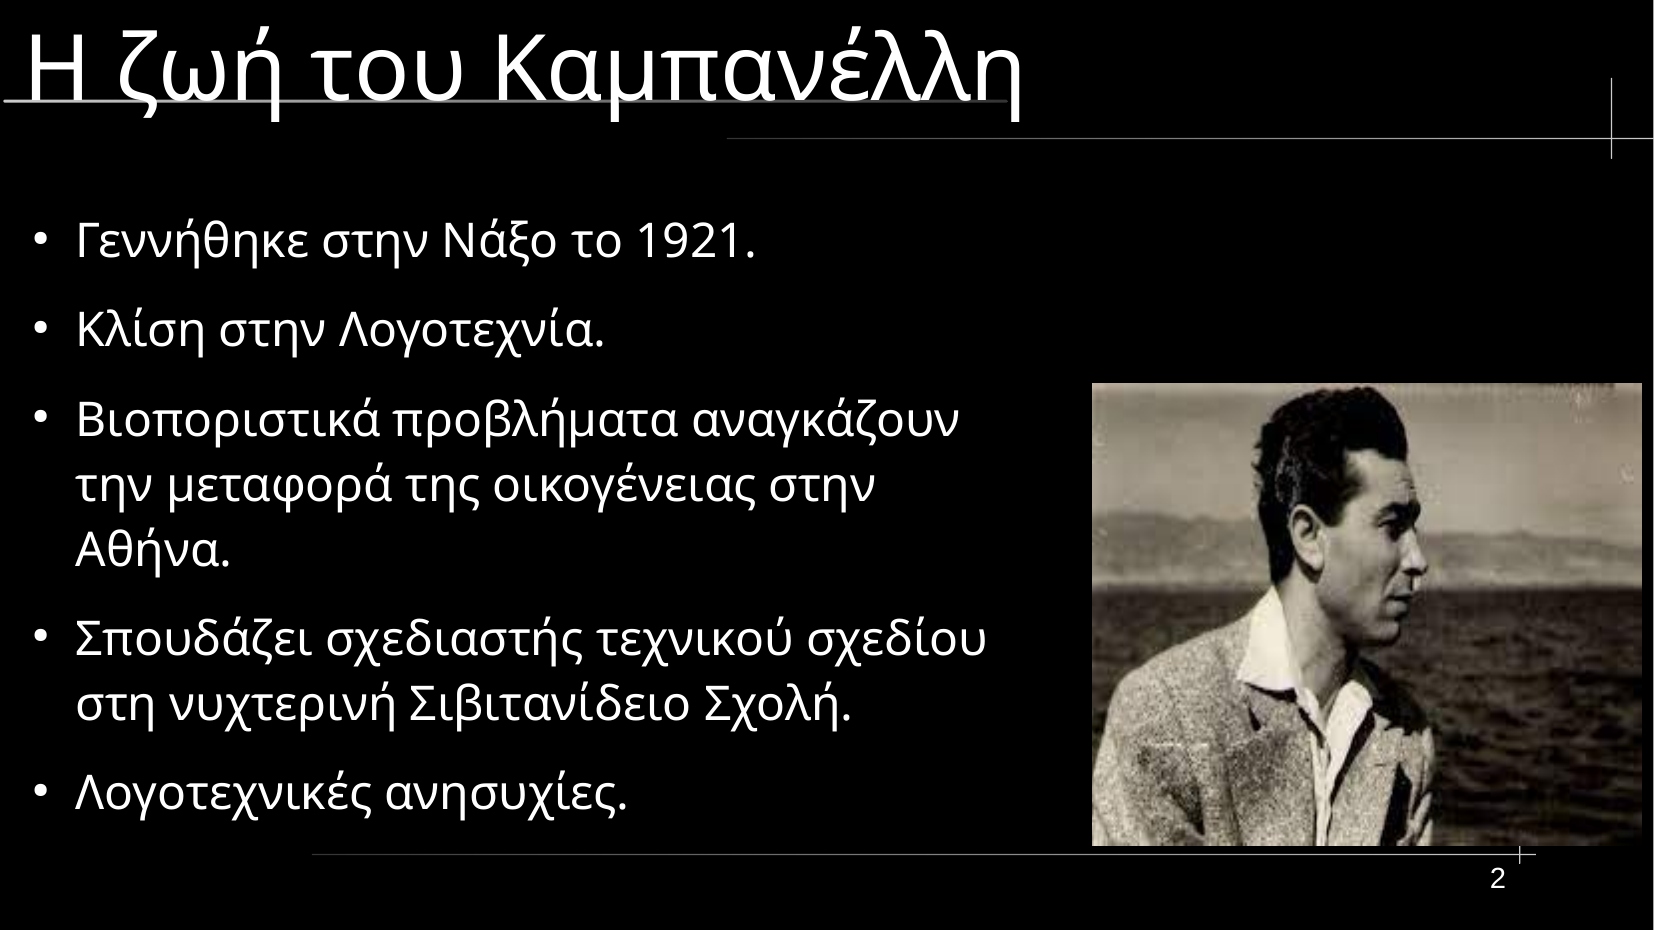

# Η ζωή του Καμπανέλλη
Γεννήθηκε στην Νάξο το 1921.
Κλίση στην Λογοτεχνία.
Βιοποριστικά προβλήματα αναγκάζουν την μεταφορά της οικογένειας στην Αθήνα.
Σπουδάζει σχεδιαστής τεχνικού σχεδίου στη νυχτερινή Σιβιτανίδειο Σχολή.
Λογοτεχνικές ανησυχίες.
2